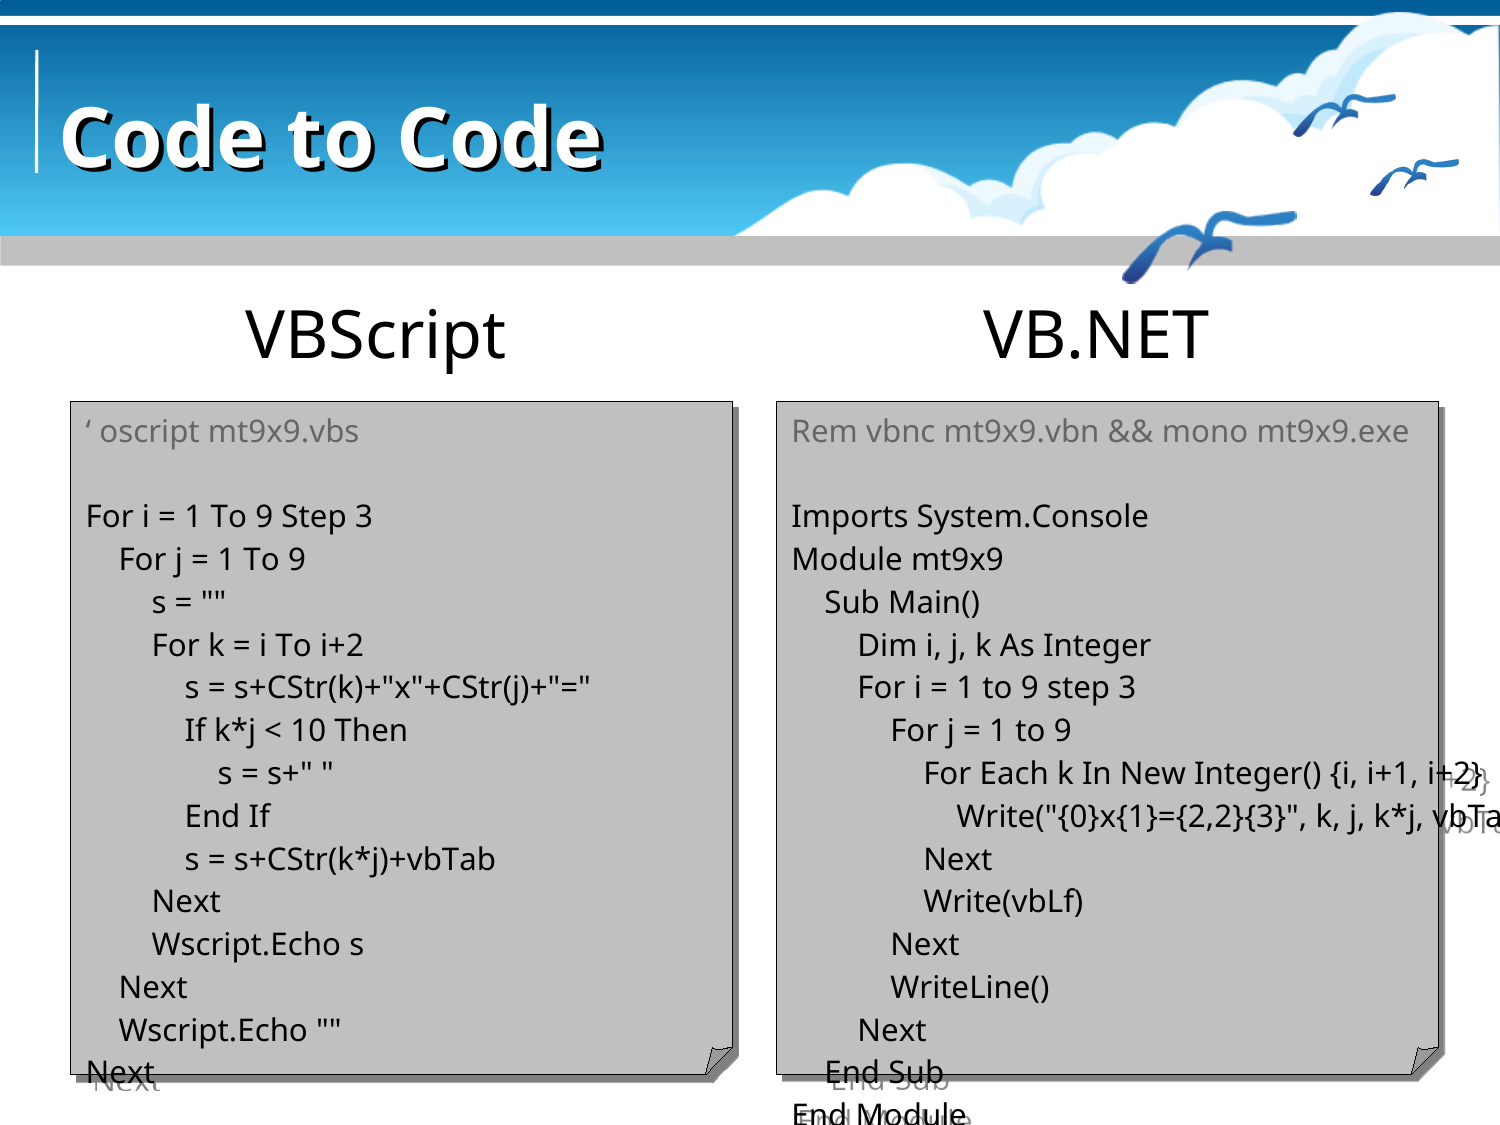

# Code to Code
VB.NET
VBScript
‘ oscript mt9x9.vbs
For i = 1 To 9 Step 3
 For j = 1 To 9
 s = ""
 For k = i To i+2
 s = s+CStr(k)+"x"+CStr(j)+"="
 If k*j < 10 Then
 s = s+" "
 End If
 s = s+CStr(k*j)+vbTab
 Next
 Wscript.Echo s
 Next
 Wscript.Echo ""
Next
Rem vbnc mt9x9.vbn && mono mt9x9.exe
Imports System.Console
Module mt9x9
 Sub Main()
 Dim i, j, k As Integer
 For i = 1 to 9 step 3
 For j = 1 to 9
 For Each k In New Integer() {i, i+1, i+2}
 Write("{0}x{1}={2,2}{3}", k, j, k*j, vbTab)
 Next
 Write(vbLf)
 Next
 WriteLine()
 Next
 End Sub
End Module